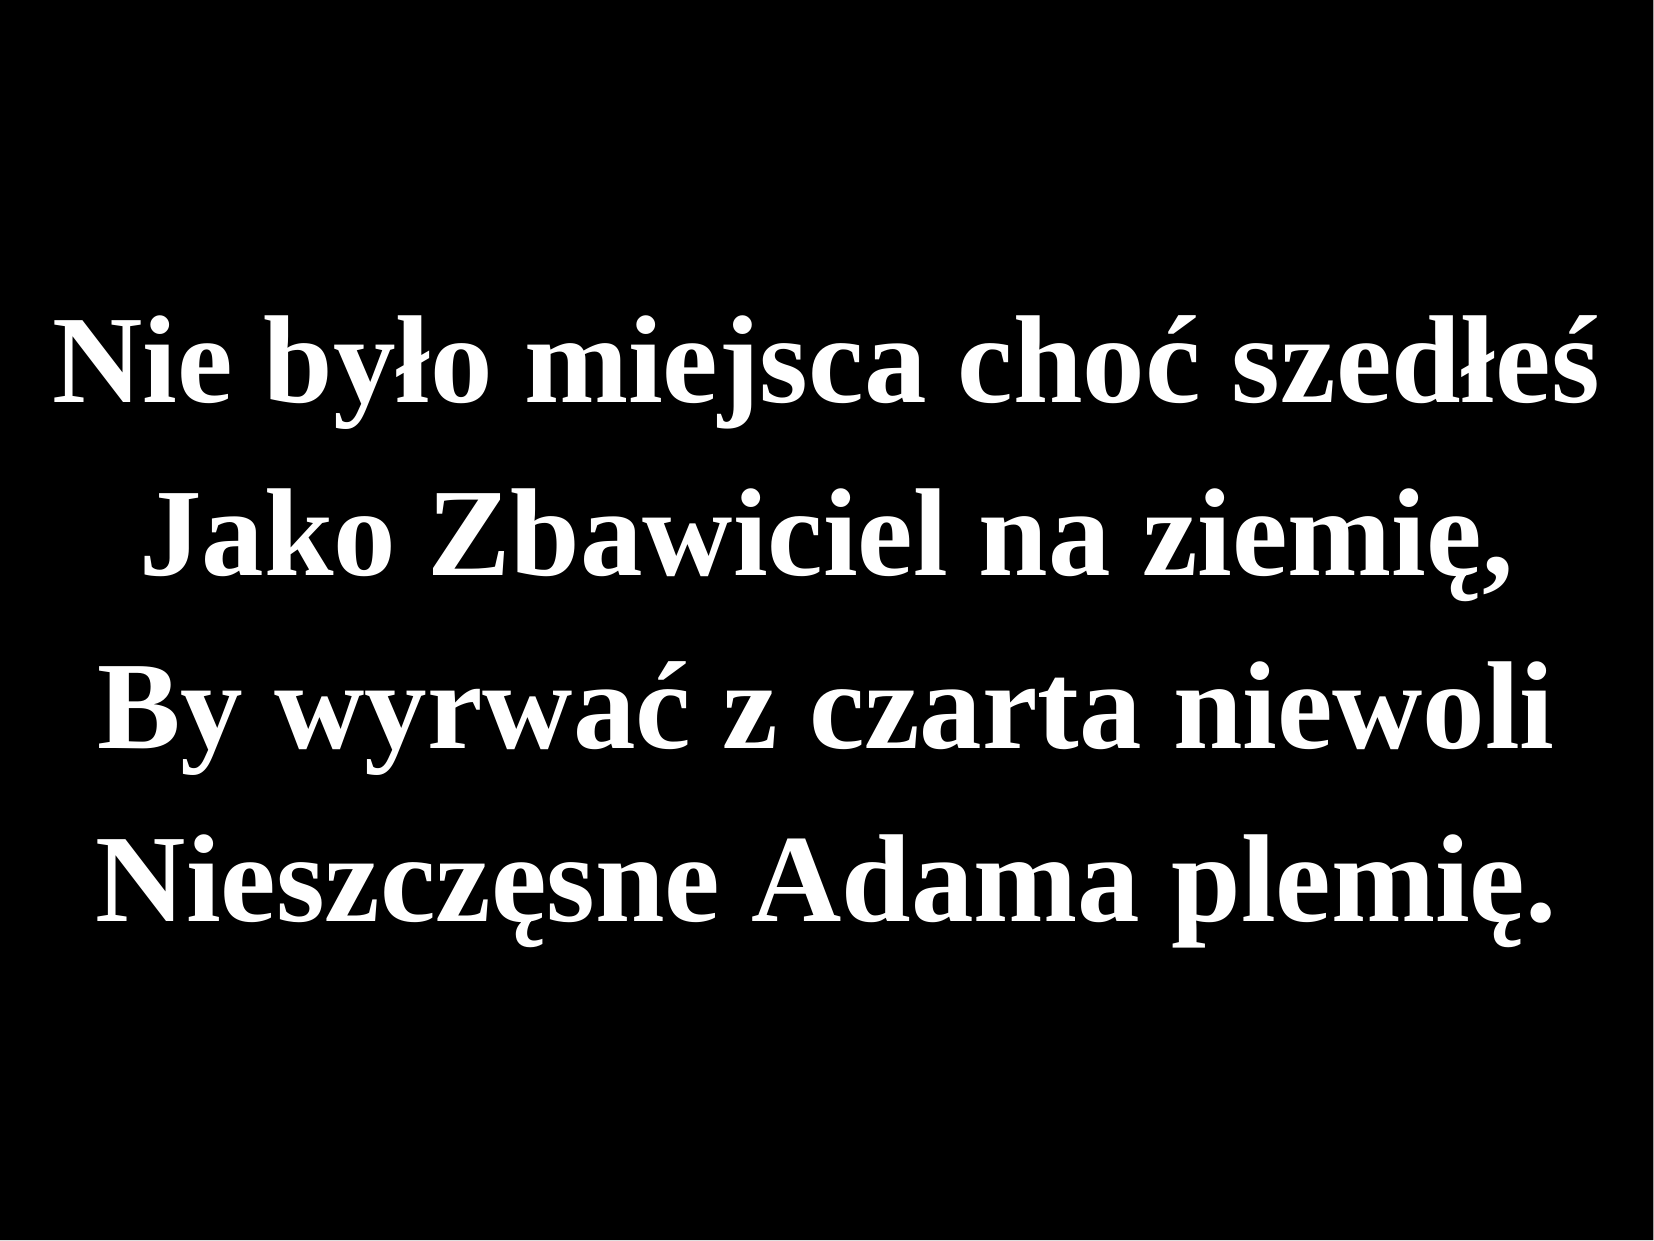

# Nie było miejsca choć szedłeś ppp Jako Zbawiciel na ziemię, ppp By wyrwać z czarta niewoli ppp Nieszczęsne Adama plemię.